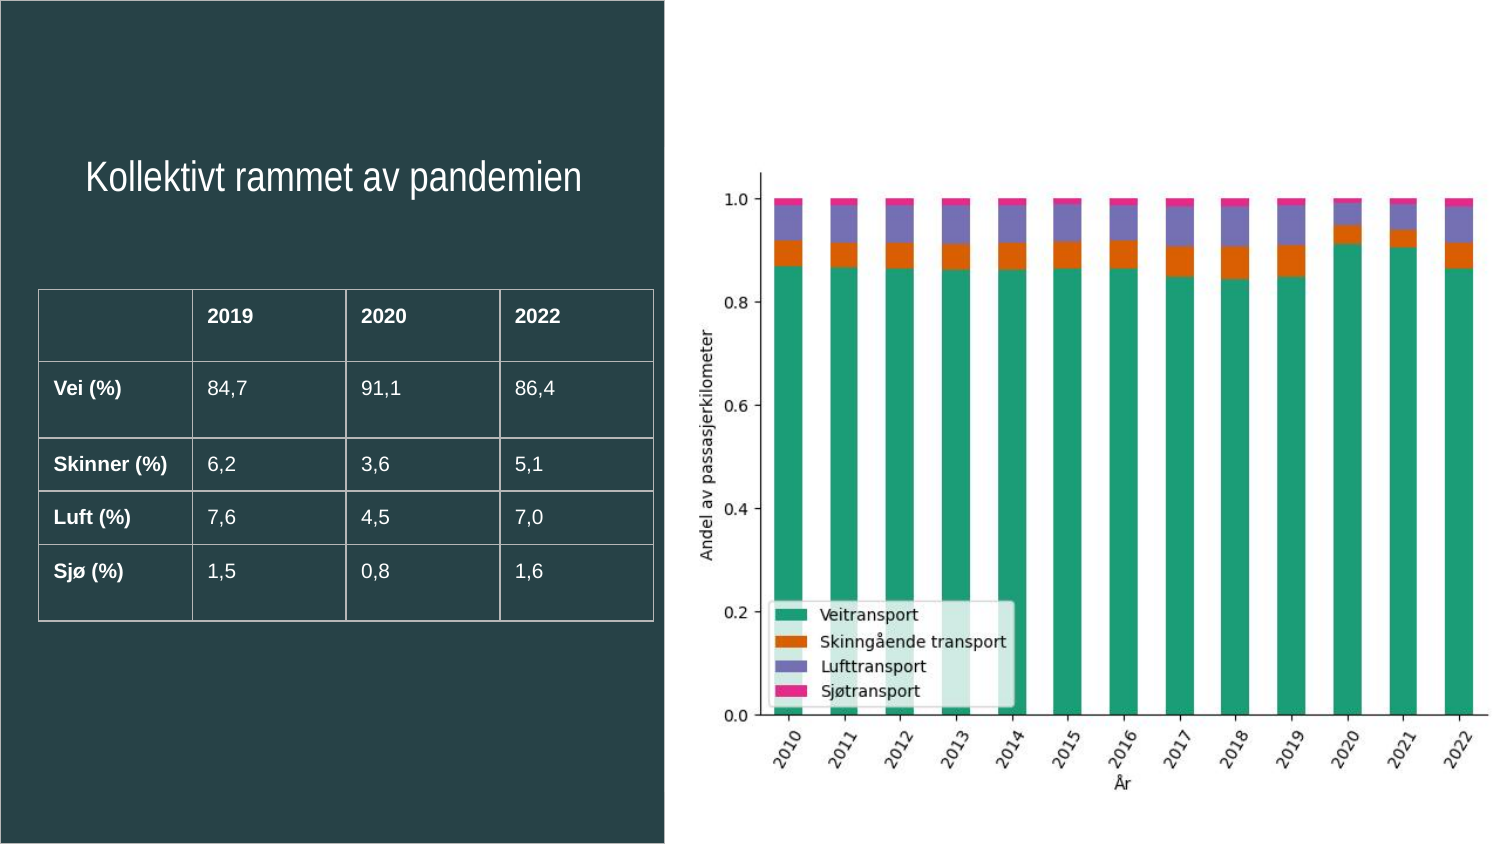

# Kollektivt rammet av pandemien
| | 2019 | 2020 | 2022 |
| --- | --- | --- | --- |
| Vei (%) | 84,7 | 91,1 | 86,4 |
| Skinner (%) | 6,2 | 3,6 | 5,1 |
| Luft (%) | 7,6 | 4,5 | 7,0 |
| Sjø (%) | 1,5 | 0,8 | 1,6 |